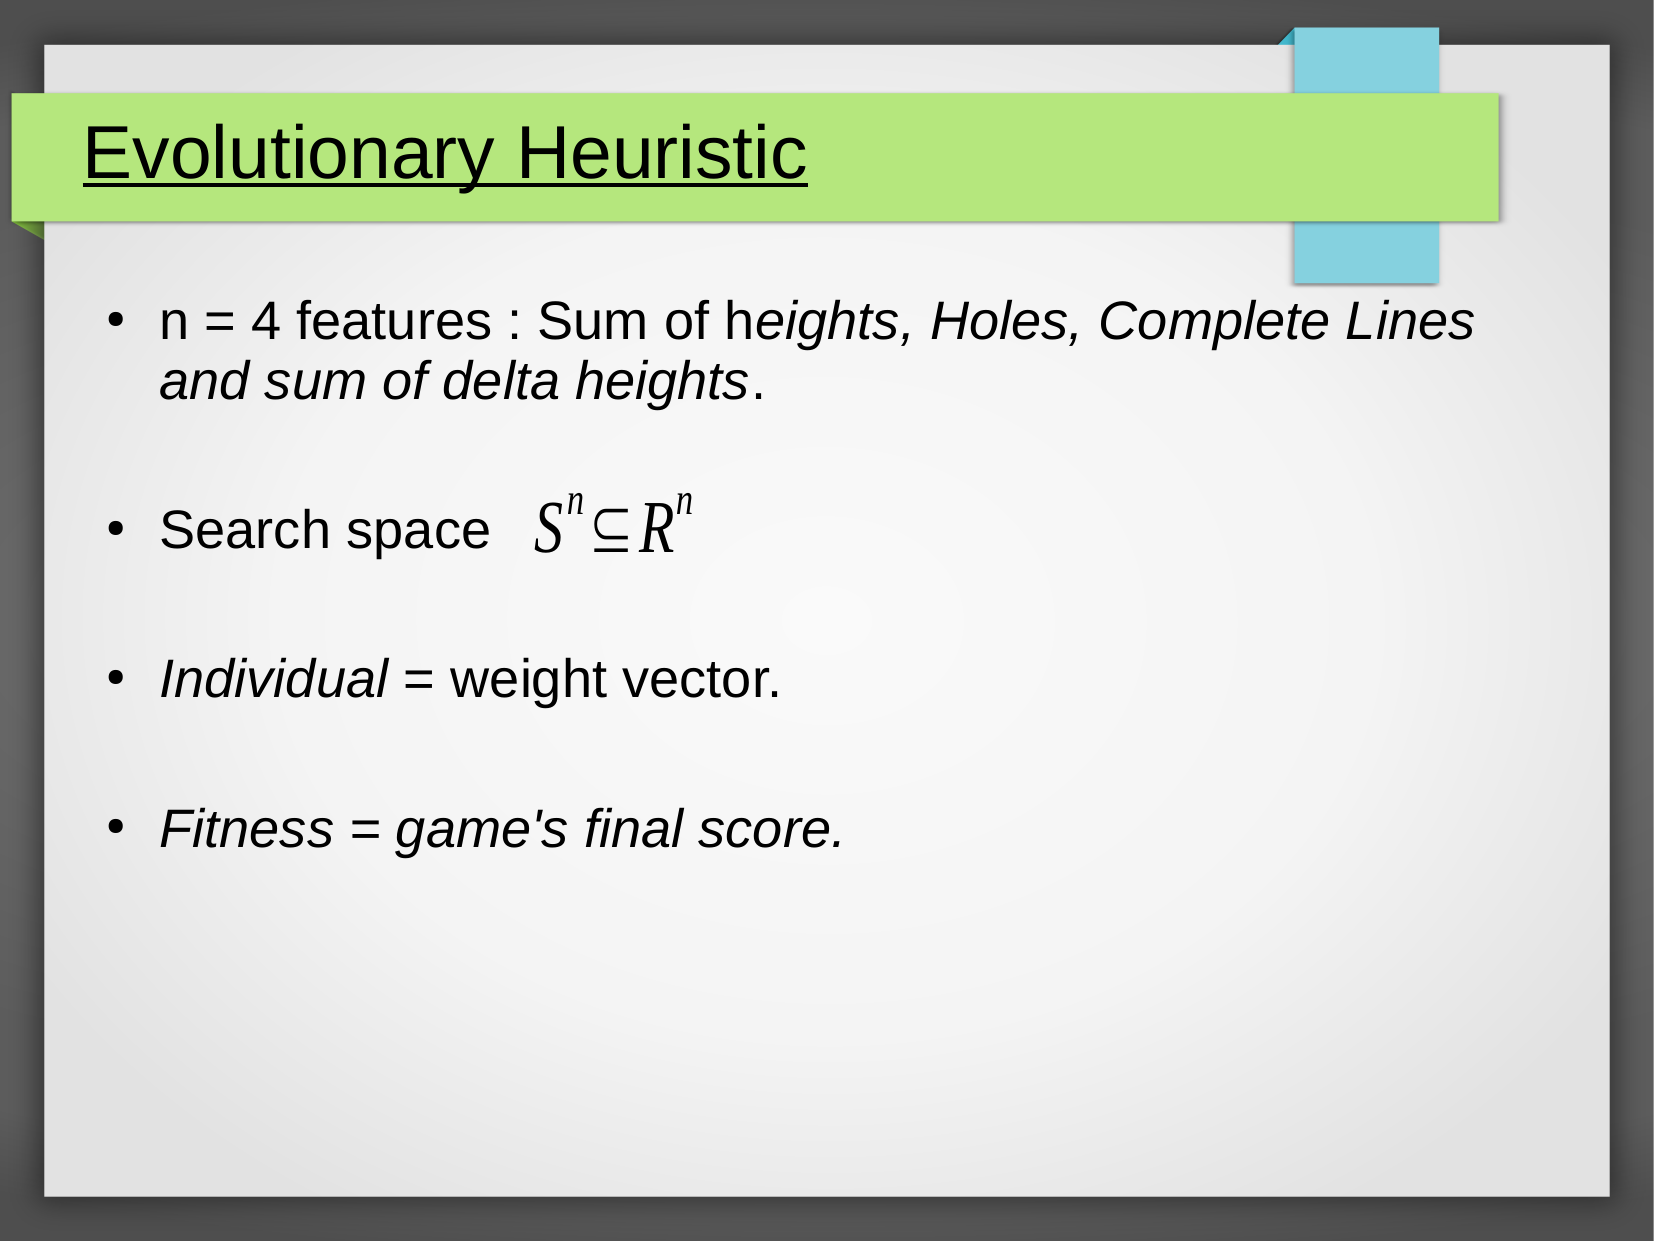

# Evolutionary Heuristic
n = 4 features : Sum of heights, Holes, Complete Lines and sum of delta heights.
Search space
Individual = weight vector.
Fitness = game's final score.